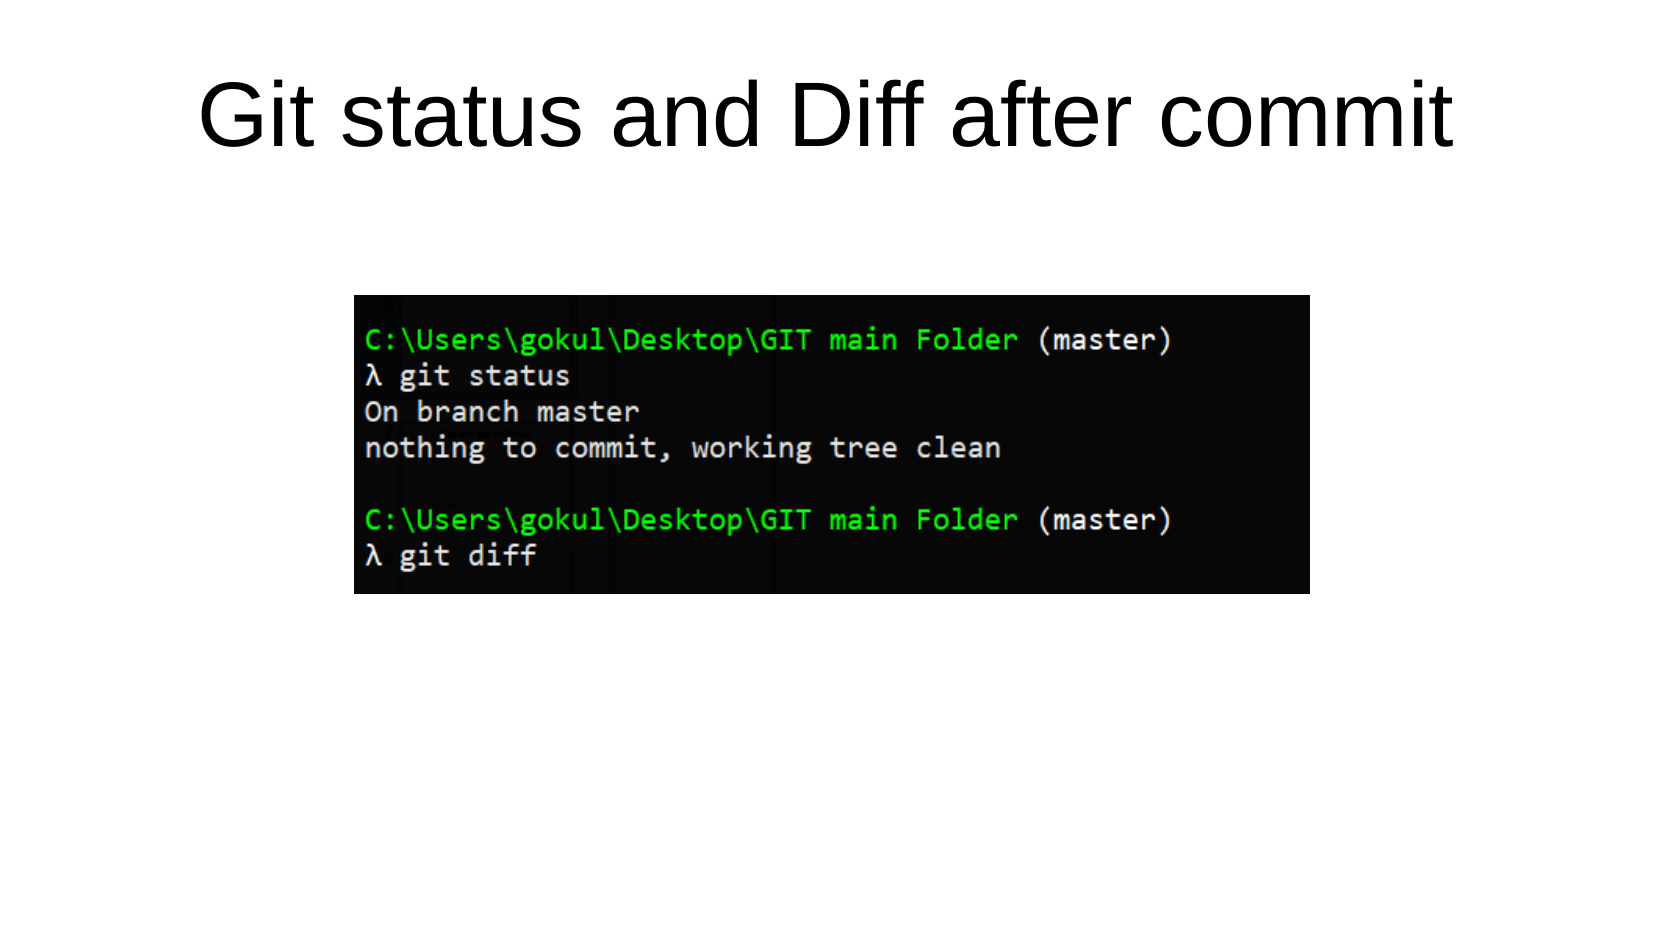

# Git status and Diff after commit